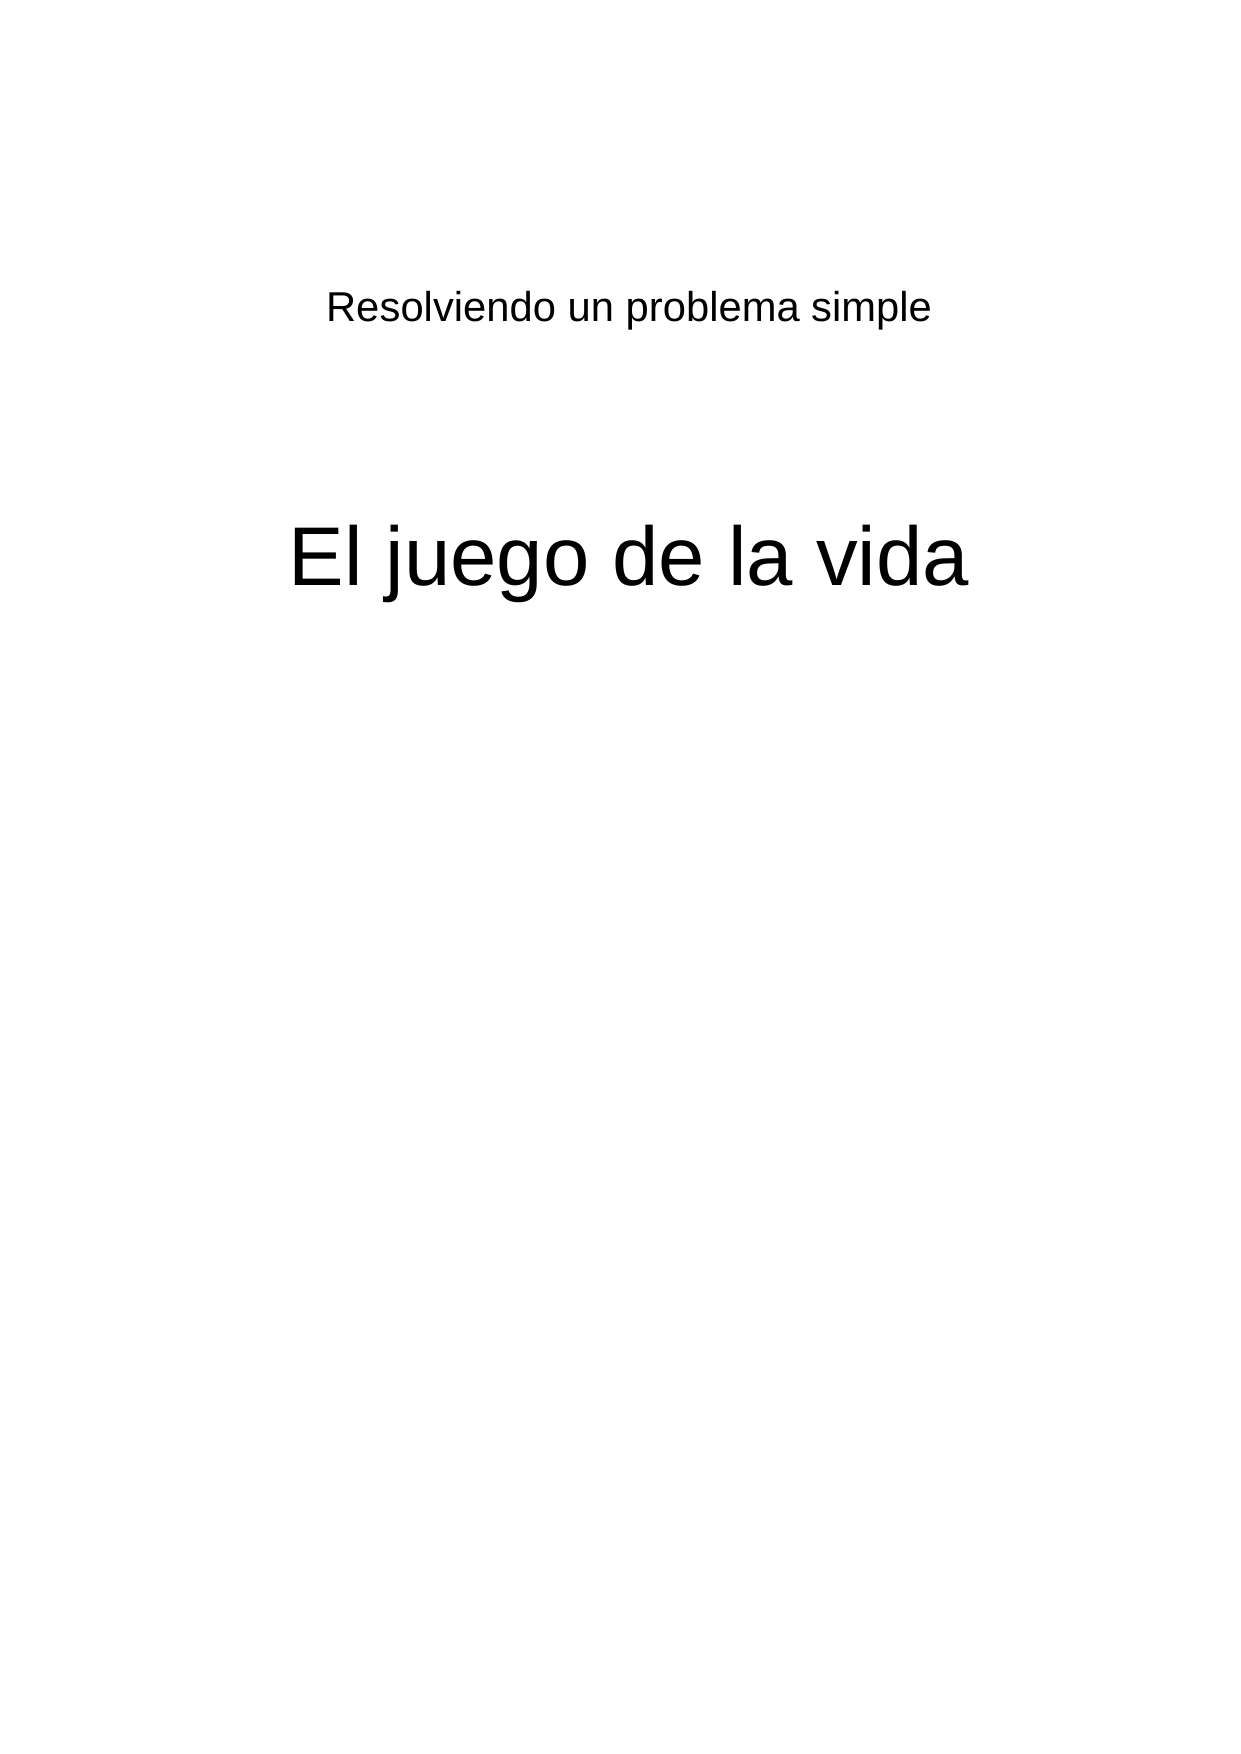

# Resolviendo un problema simple El juego de la vida